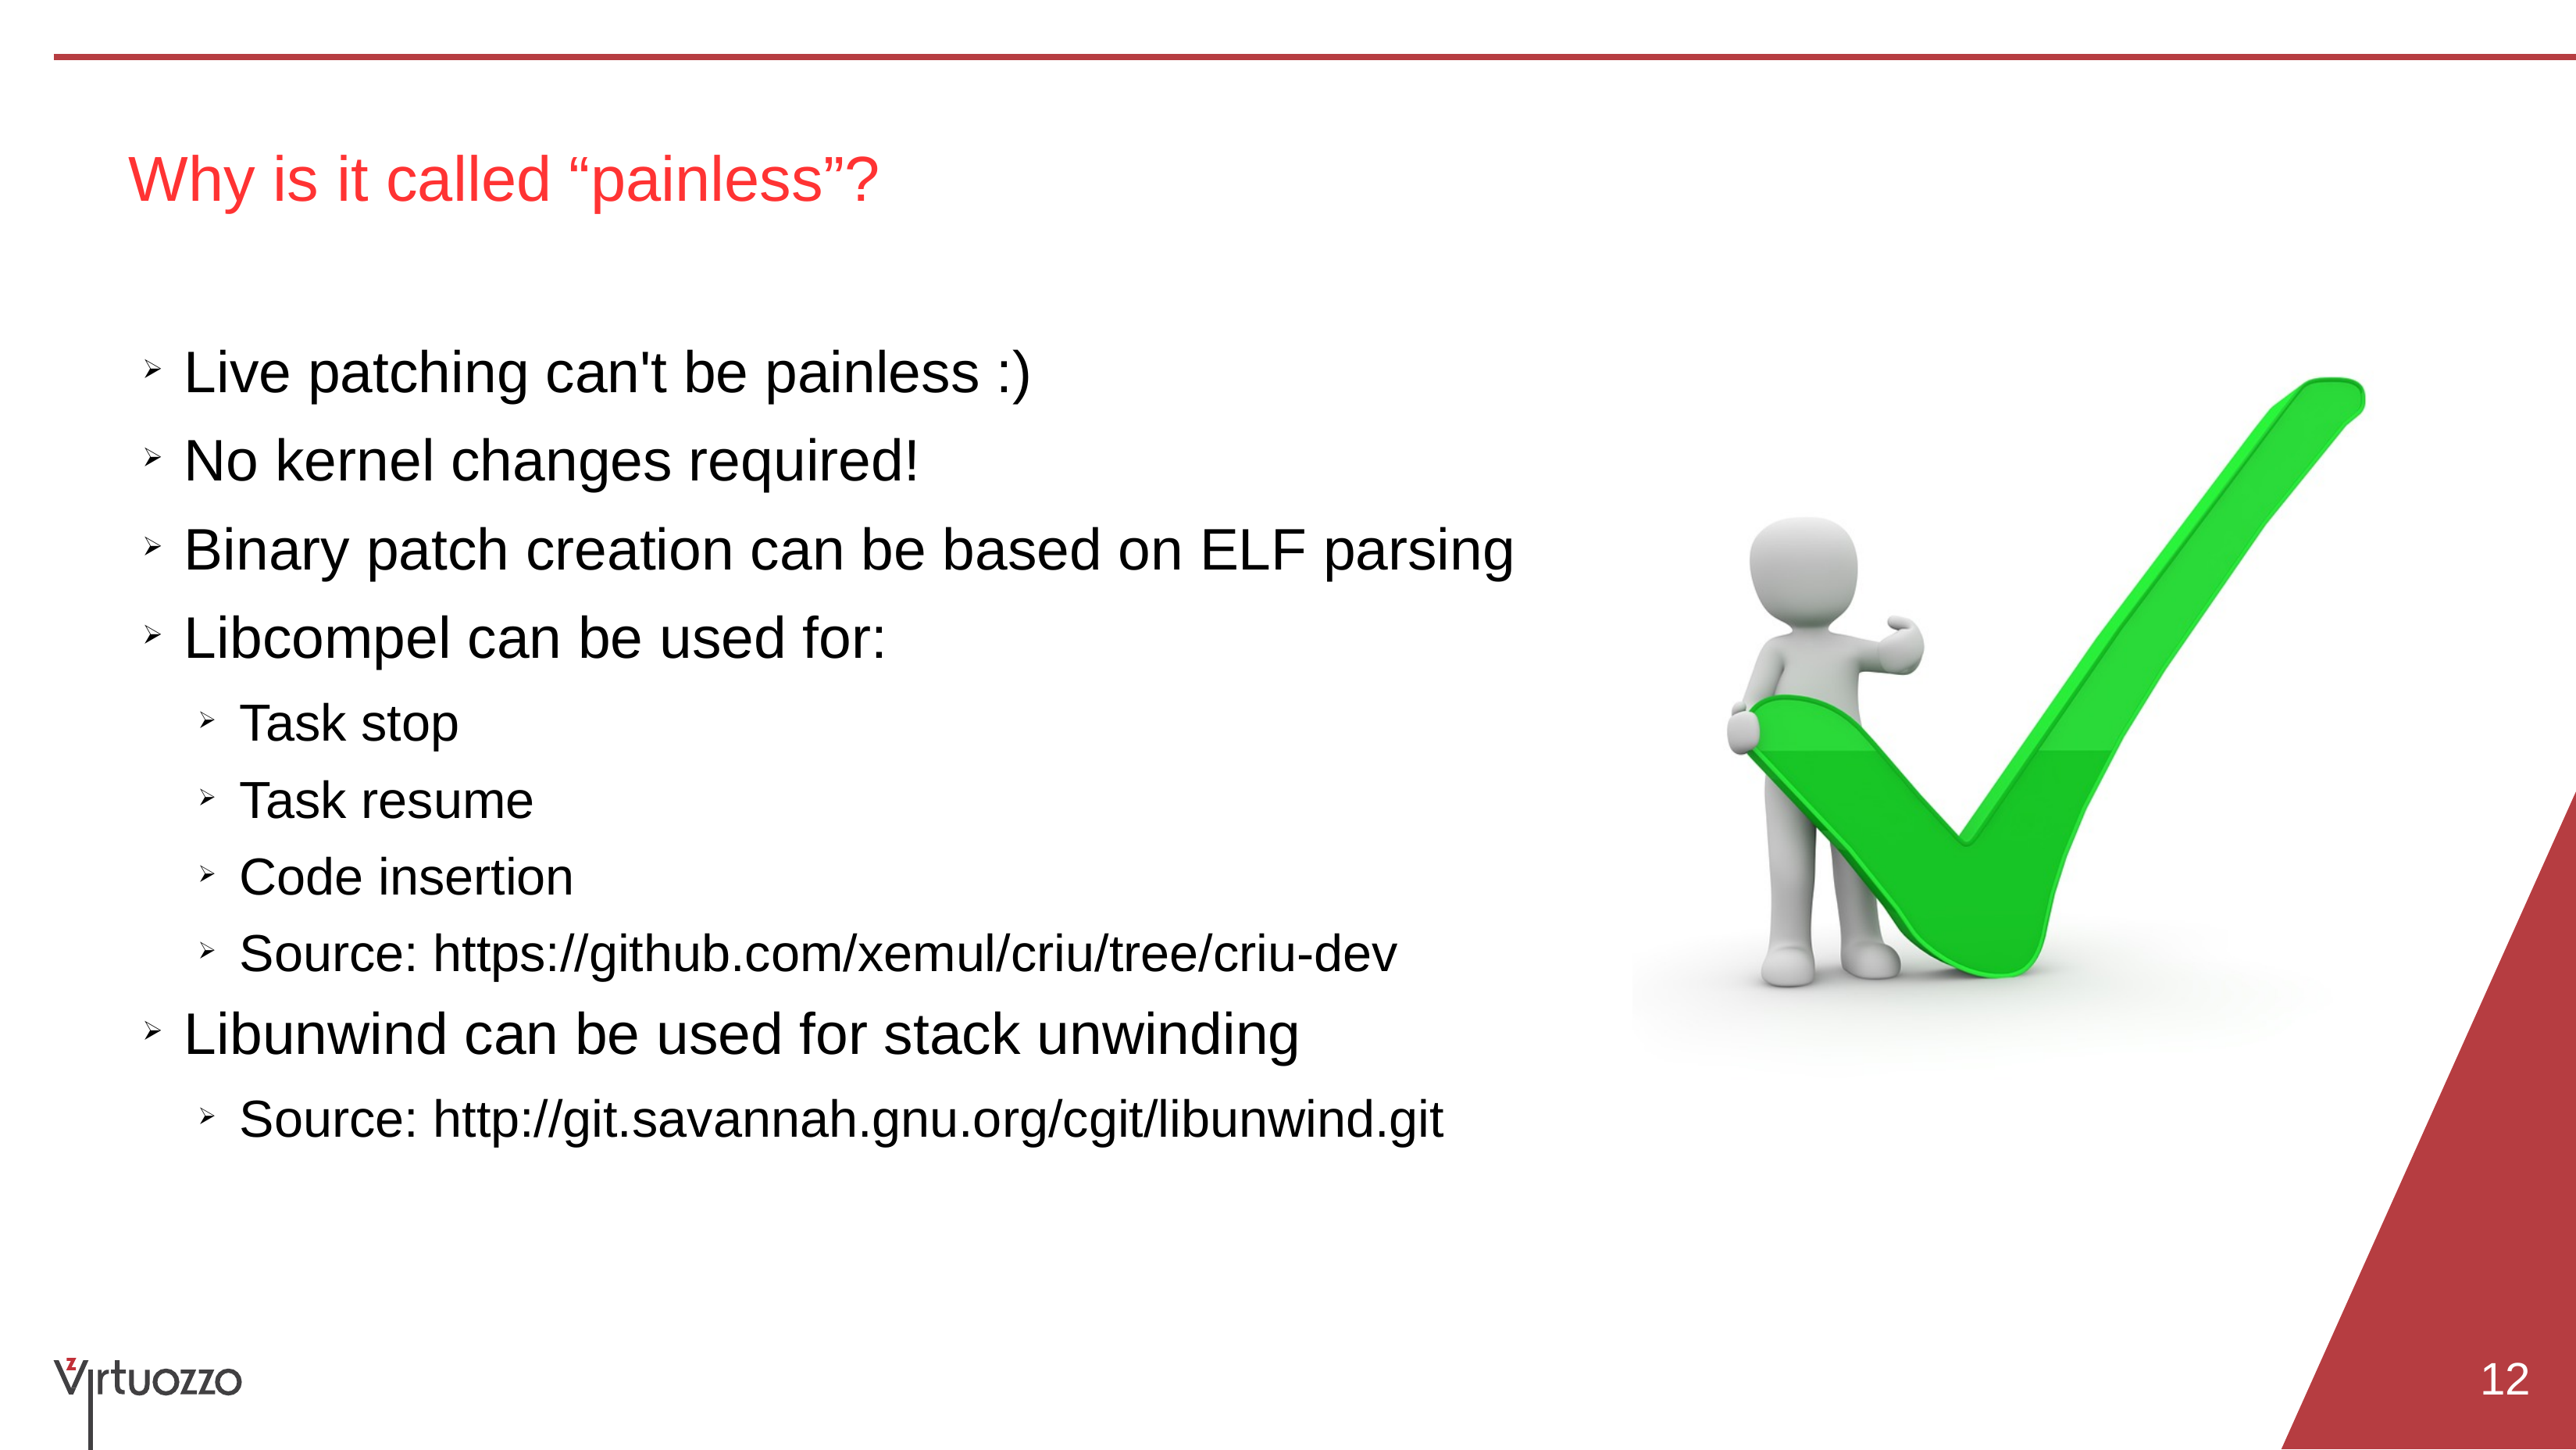

# Why is it called “painless”?
Live patching can't be painless :)
No kernel changes required!
Binary patch creation can be based on ELF parsing
Libcompel can be used for:
Task stop
Task resume
Code insertion
Source: https://github.com/xemul/criu/tree/criu-dev
Libunwind can be used for stack unwinding
Source: http://git.savannah.gnu.org/cgit/libunwind.git